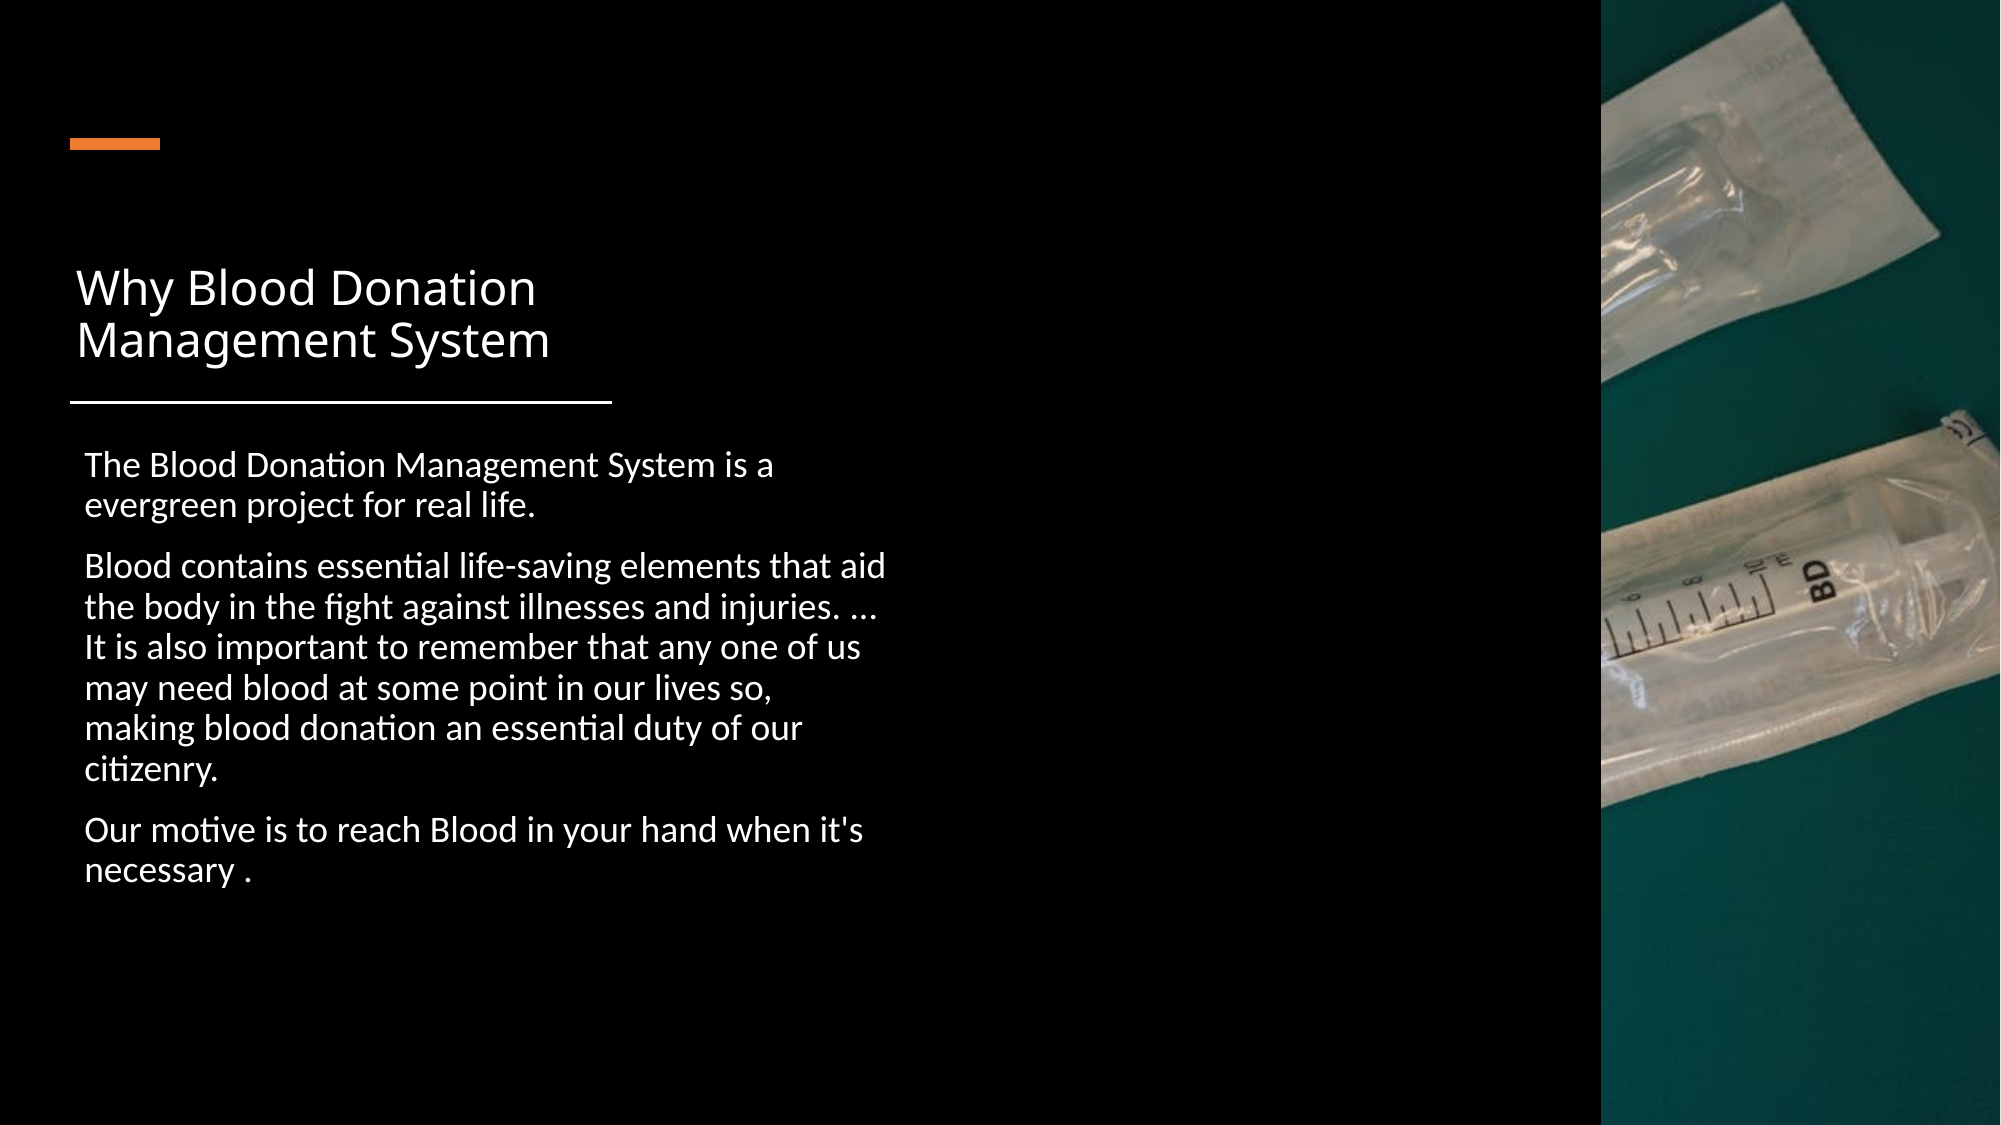

# Why Blood Donation Management System
The Blood Donation Management System is a evergreen project for real life.
Blood contains essential life-saving elements that aid the body in the fight against illnesses and injuries. ... It is also important to remember that any one of us may need blood at some point in our lives so, making blood donation an essential duty of our citizenry.
Our motive is to reach Blood in your hand when it's necessary .